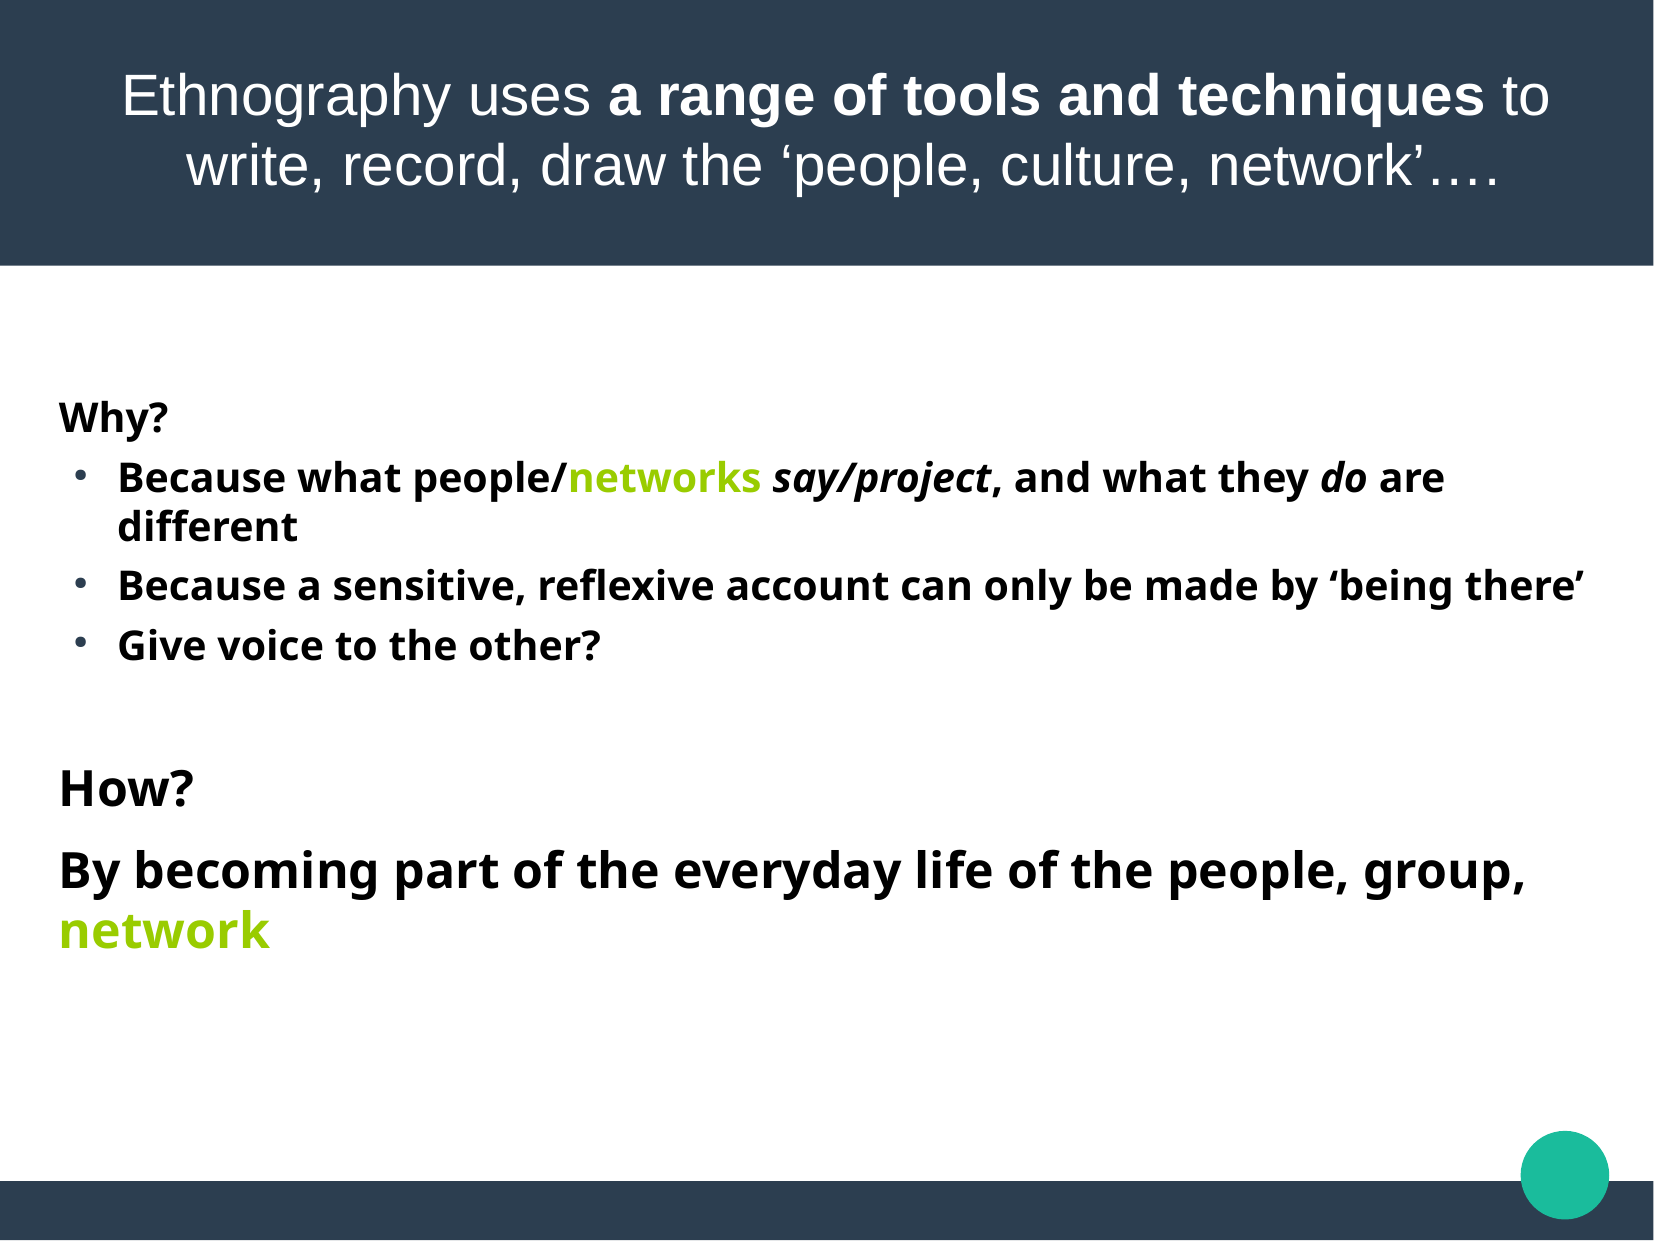

# Ethnography uses a range of tools and techniques to write, record, draw the ‘people, culture, network’….
Why?
Because what people/networks say/project, and what they do are different
Because a sensitive, reflexive account can only be made by ‘being there’
Give voice to the other?
How?
By becoming part of the everyday life of the people, group, network